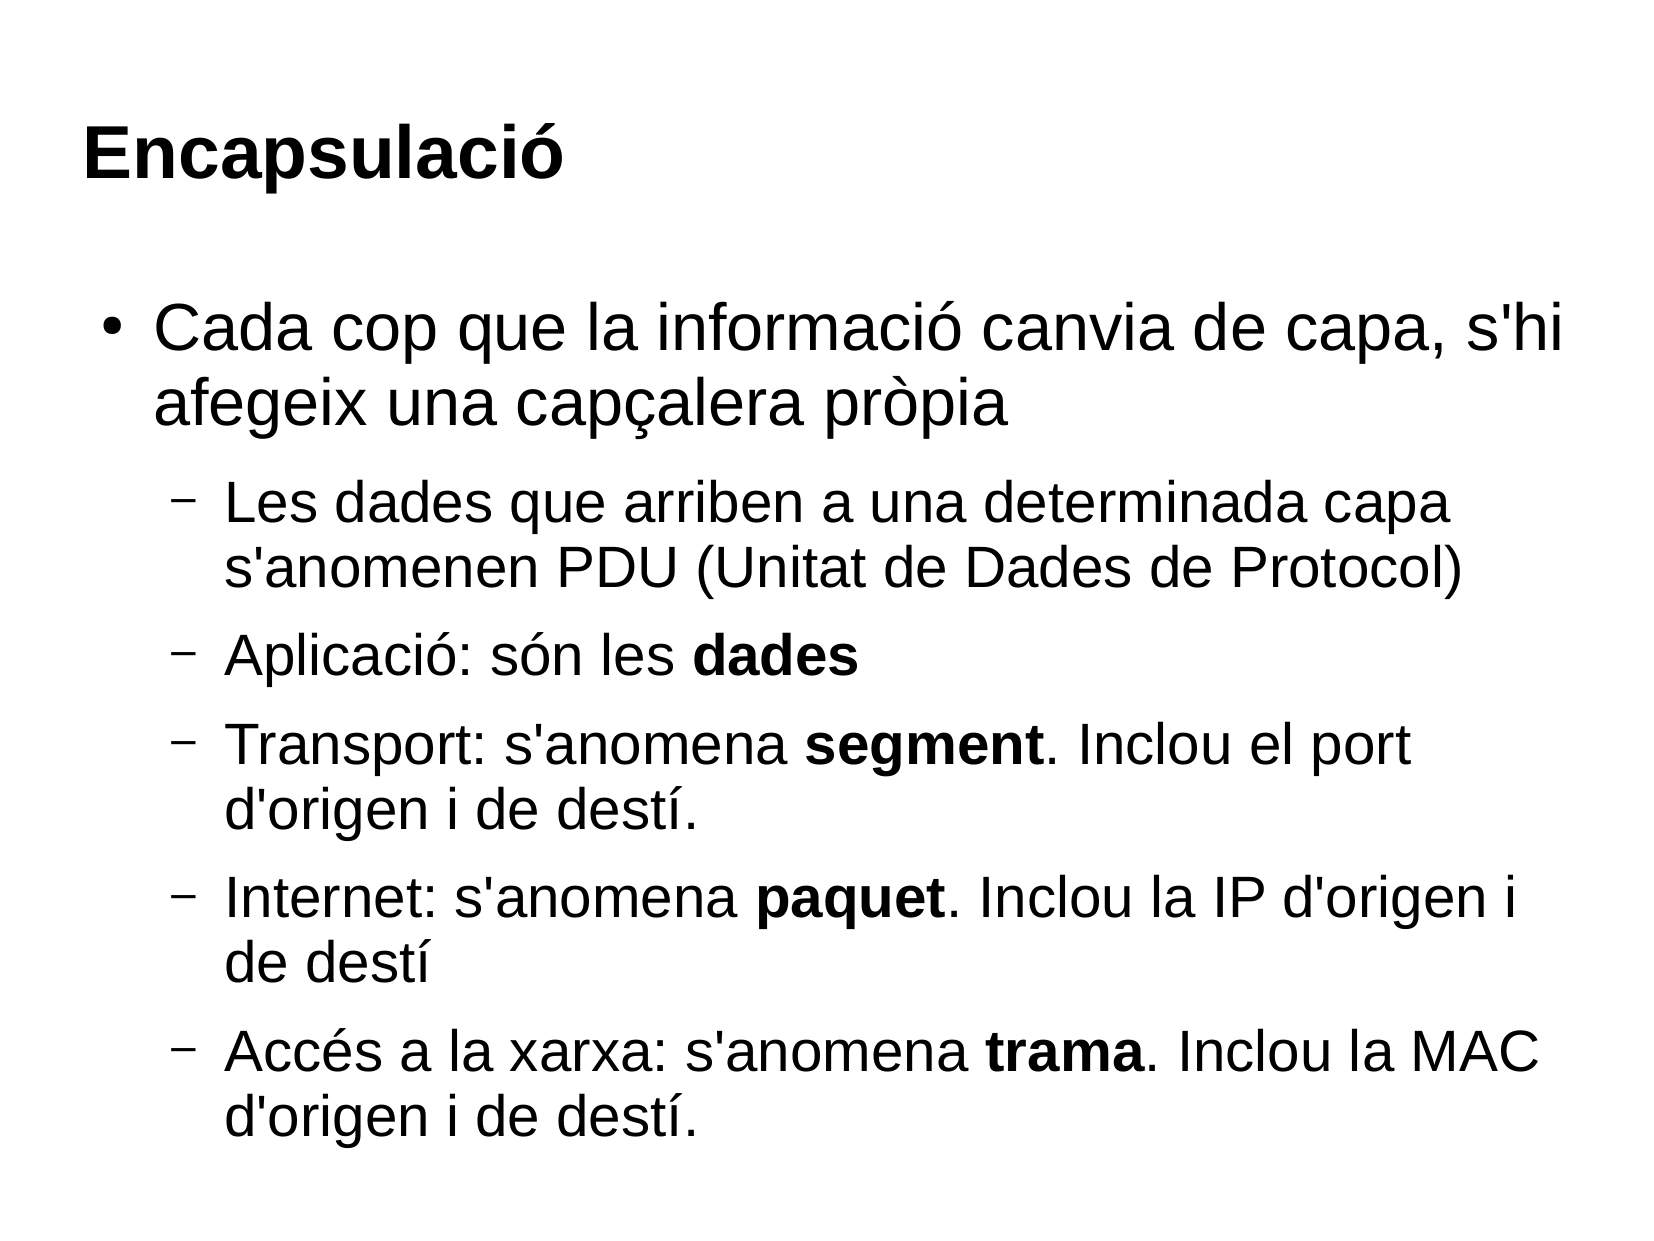

# Encapsulació
Cada cop que la informació canvia de capa, s'hi afegeix una capçalera pròpia
Les dades que arriben a una determinada capa s'anomenen PDU (Unitat de Dades de Protocol)
Aplicació: són les dades
Transport: s'anomena segment. Inclou el port d'origen i de destí.
Internet: s'anomena paquet. Inclou la IP d'origen i de destí
Accés a la xarxa: s'anomena trama. Inclou la MAC d'origen i de destí.